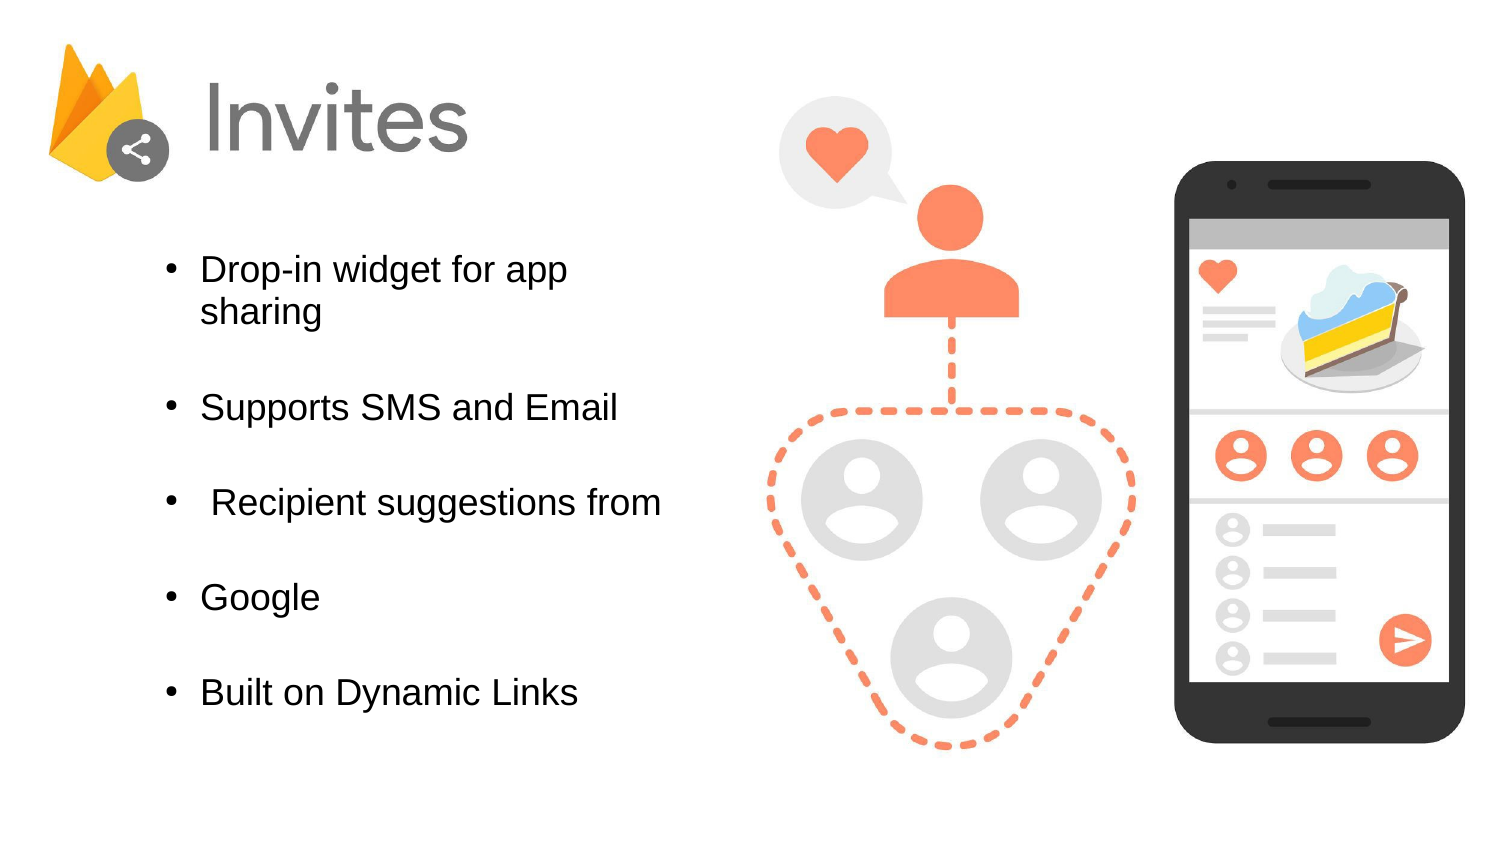

Drop-in widget for app sharing
Supports SMS and Email
 Recipient suggestions from
Google
Built on Dynamic Links